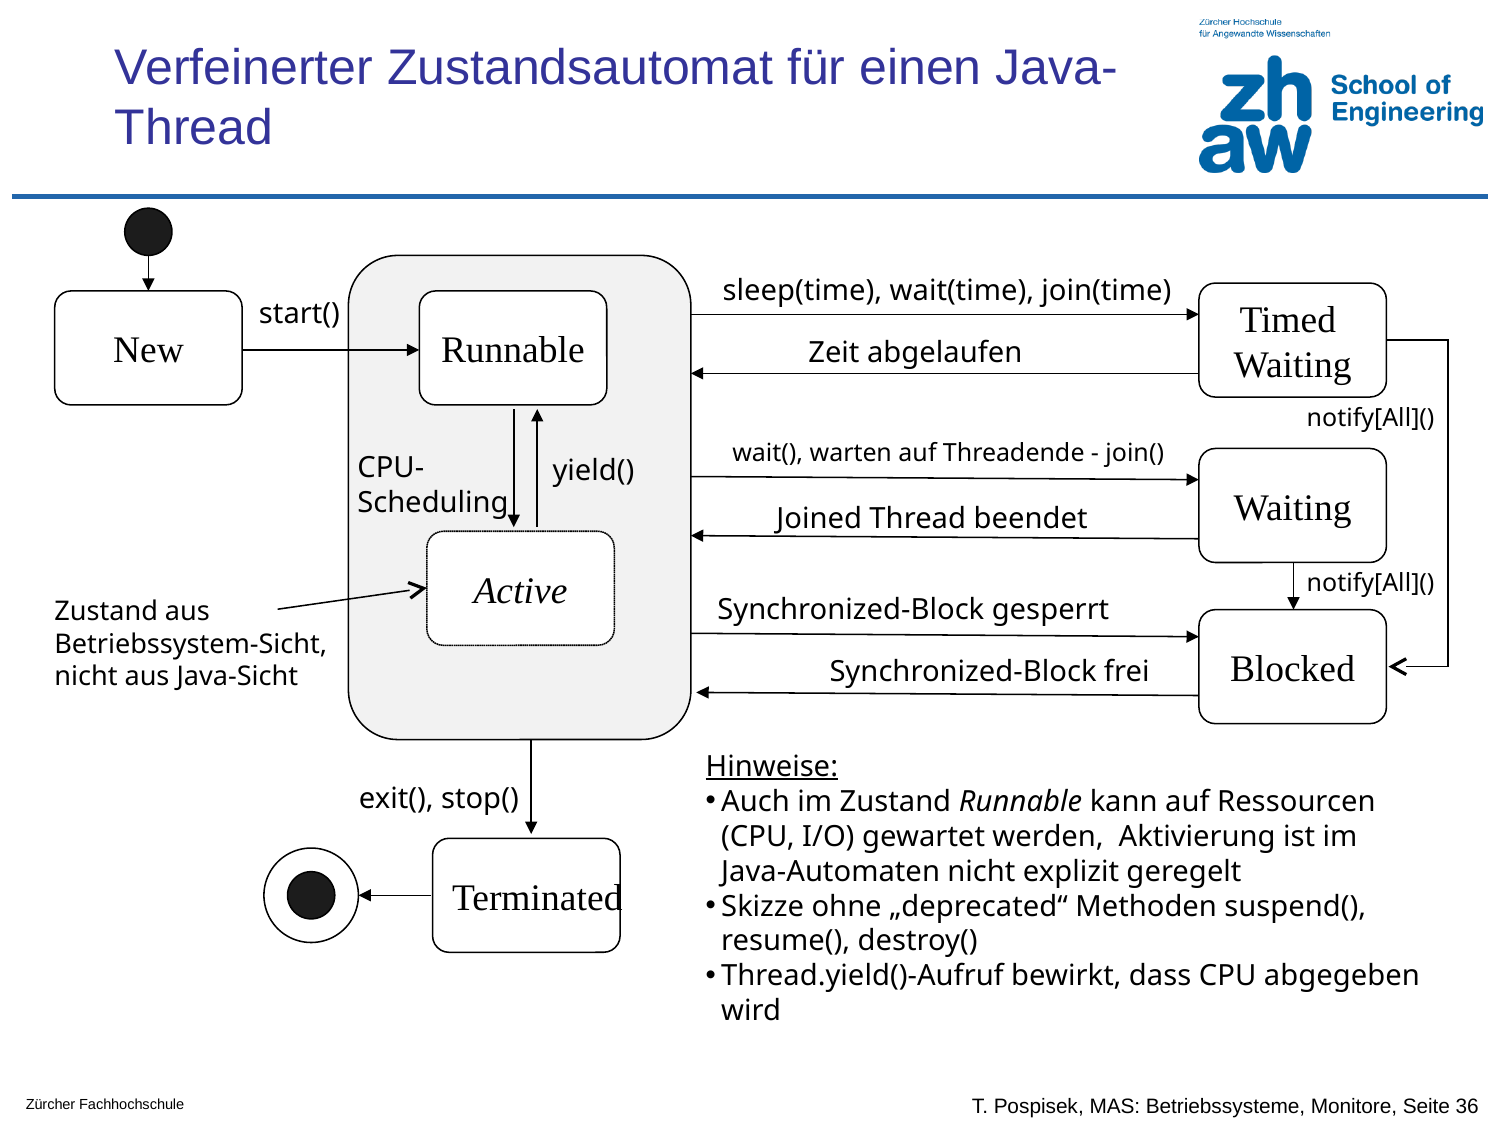

# Verfeinerter Zustandsautomat für einen Java-Thread
sleep(time), wait(time), join(time)
Timed
Waiting
start()
New
Runnable
Zeit abgelaufen
notify[All]()
wait(), warten auf Threadende - join()
CPU-
Scheduling
yield()
Waiting
Joined Thread beendet
Active
notify[All]()
Synchronized-Block gesperrt
Zustand aus
Betriebssystem-Sicht,
nicht aus Java-Sicht
Blocked
Synchronized-Block frei
Hinweise:
Auch im Zustand Runnable kann auf Ressourcen (CPU, I/O) gewartet werden, Aktivierung ist im Java-Automaten nicht explizit geregelt
Skizze ohne „deprecated“ Methoden suspend(), resume(), destroy()
Thread.yield()-Aufruf bewirkt, dass CPU abgegeben wird
exit(), stop()
Terminated